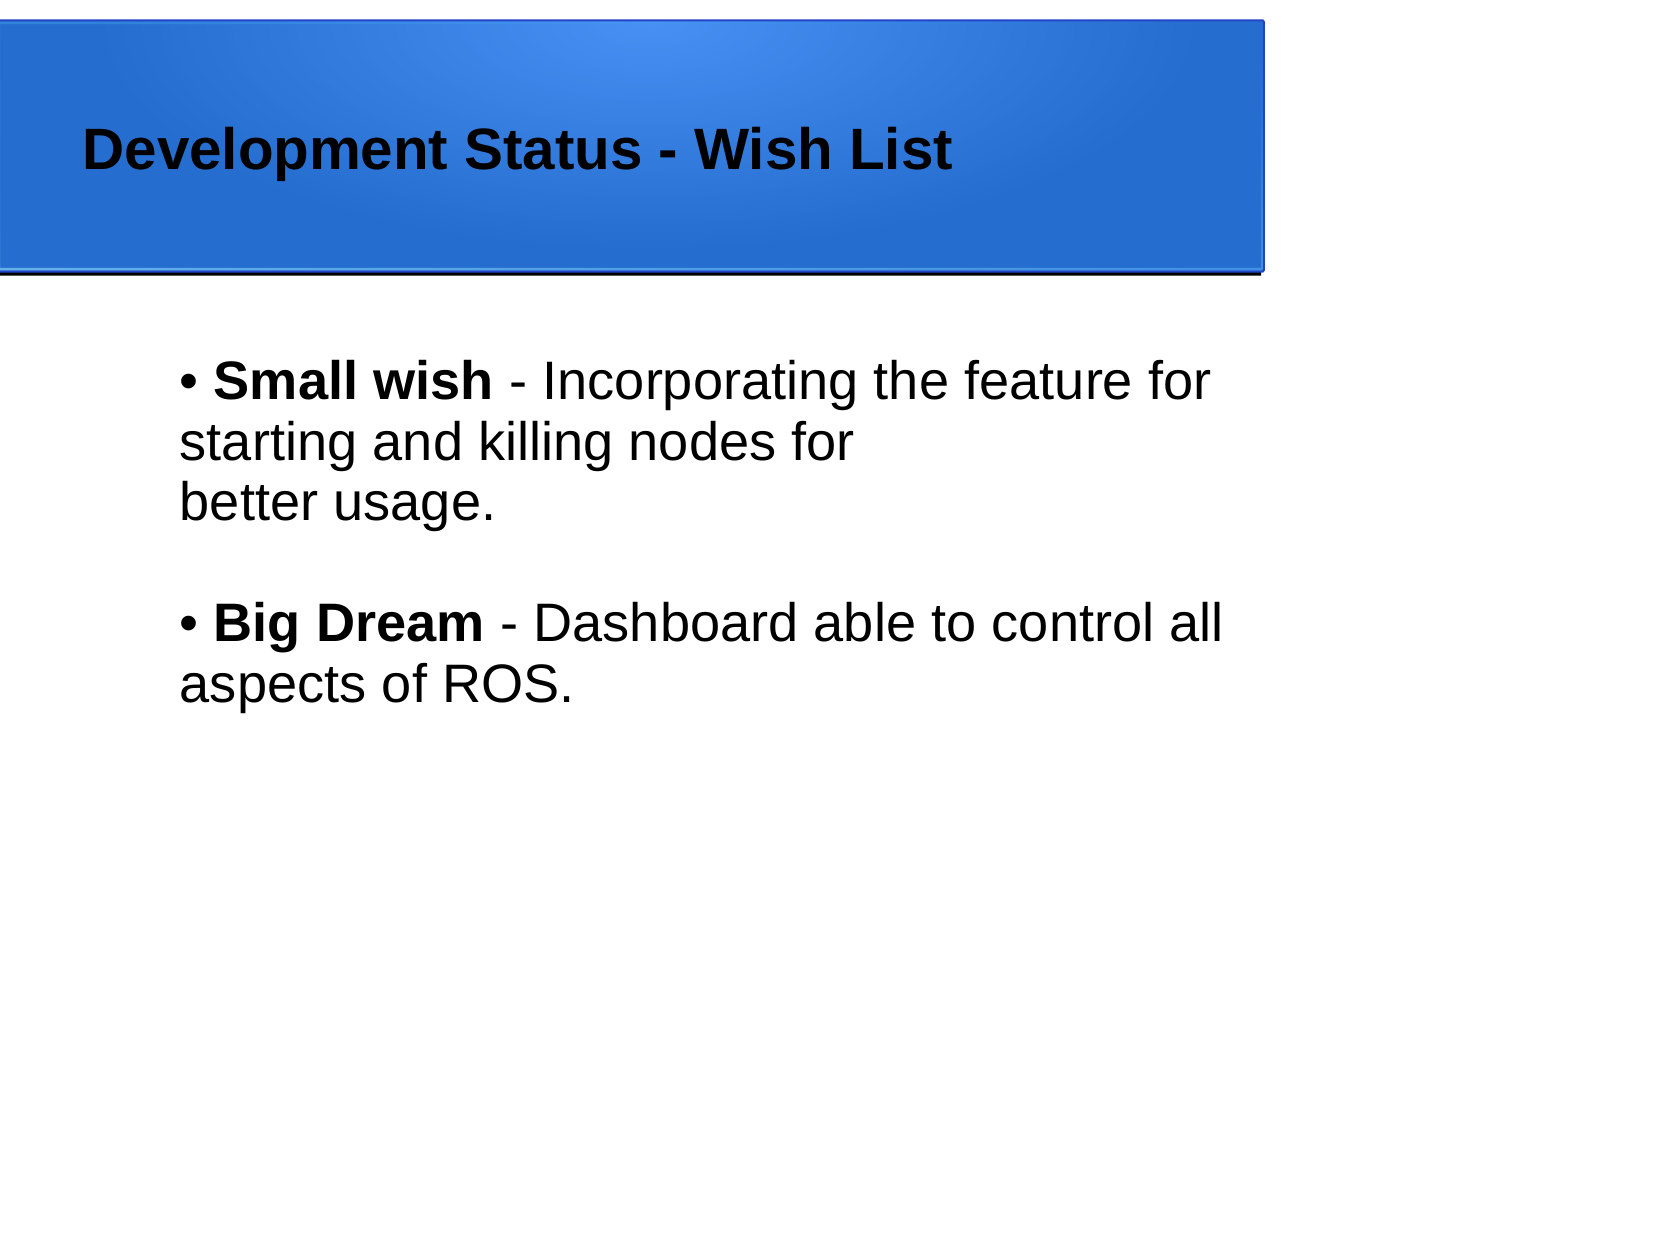

# Development Status - Wish List
• Small wish - Incorporating the feature for starting and killing nodes for
better usage.
• Big Dream - Dashboard able to control all aspects of ROS.